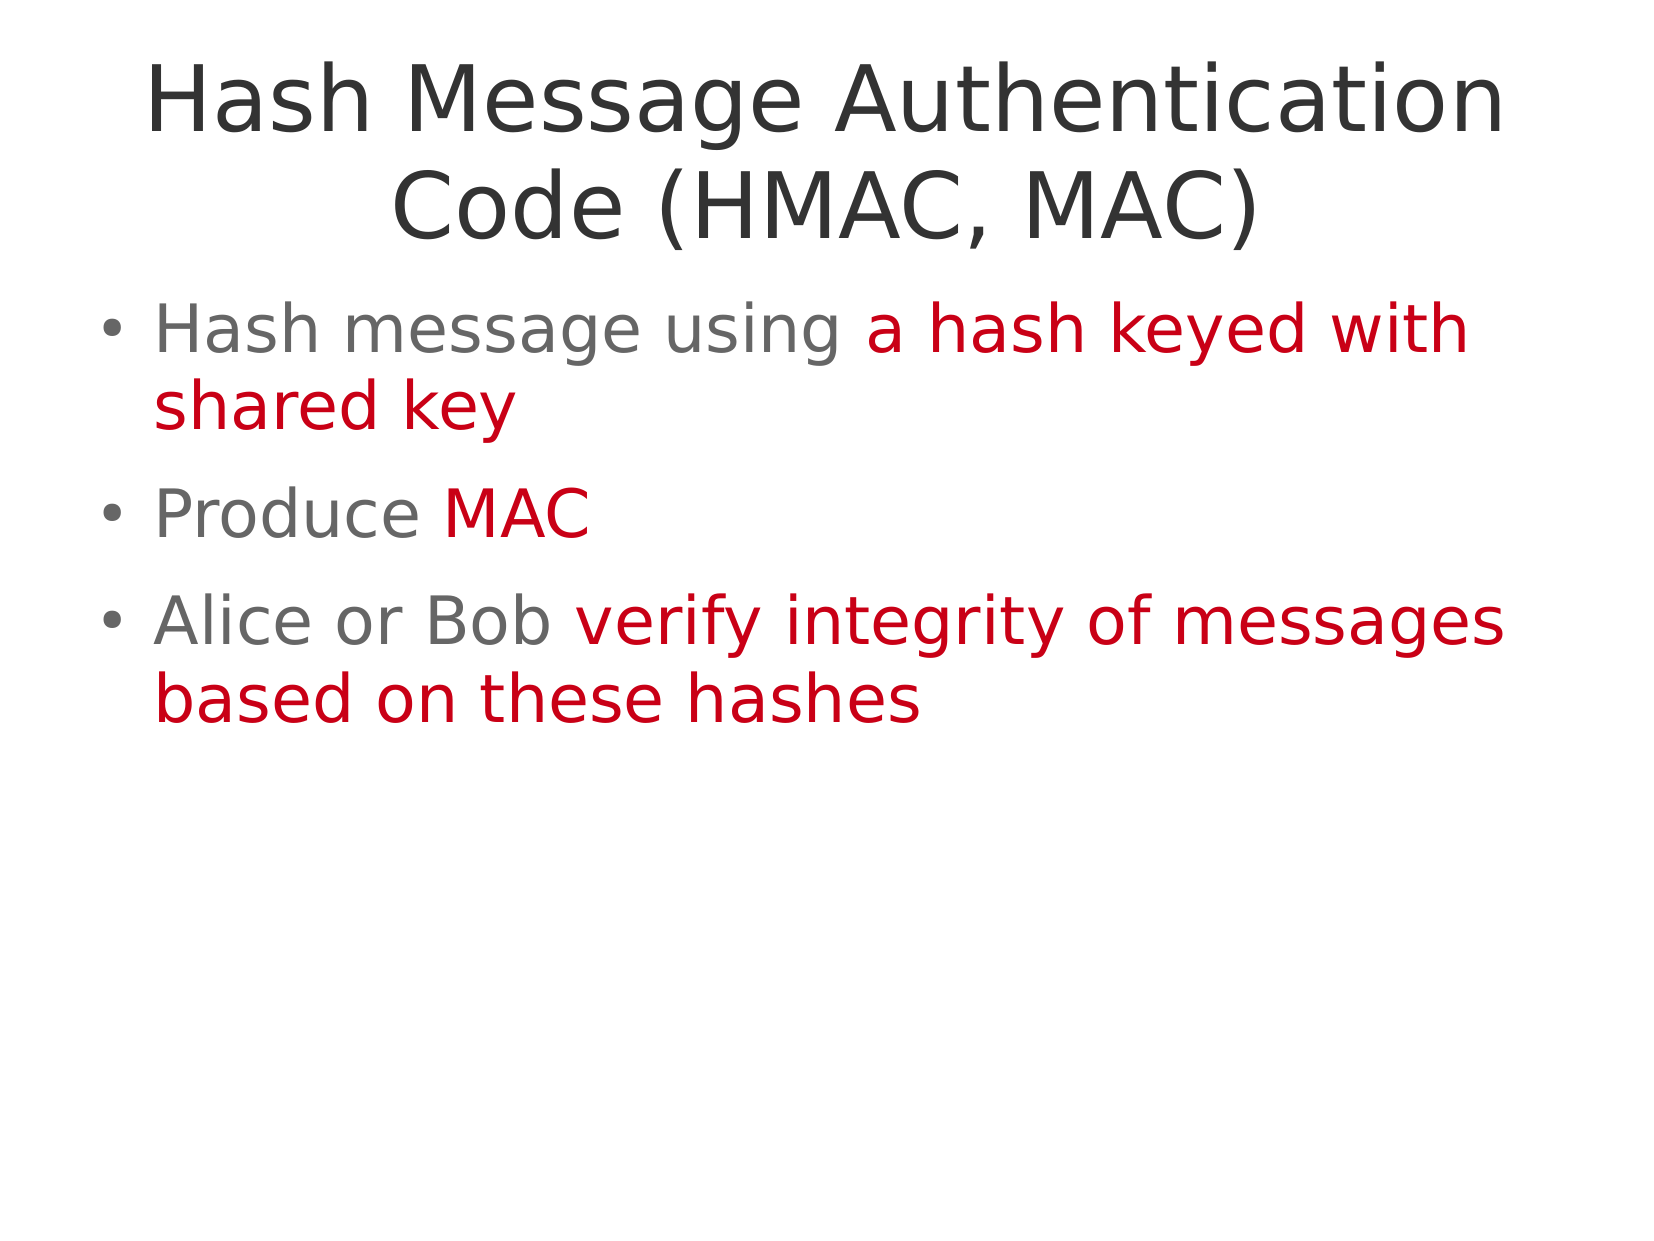

# Hash Message Authentication Code (HMAC, MAC)
Hash message using a hash keyed with shared key
Produce MAC
Alice or Bob verify integrity of messages based on these hashes